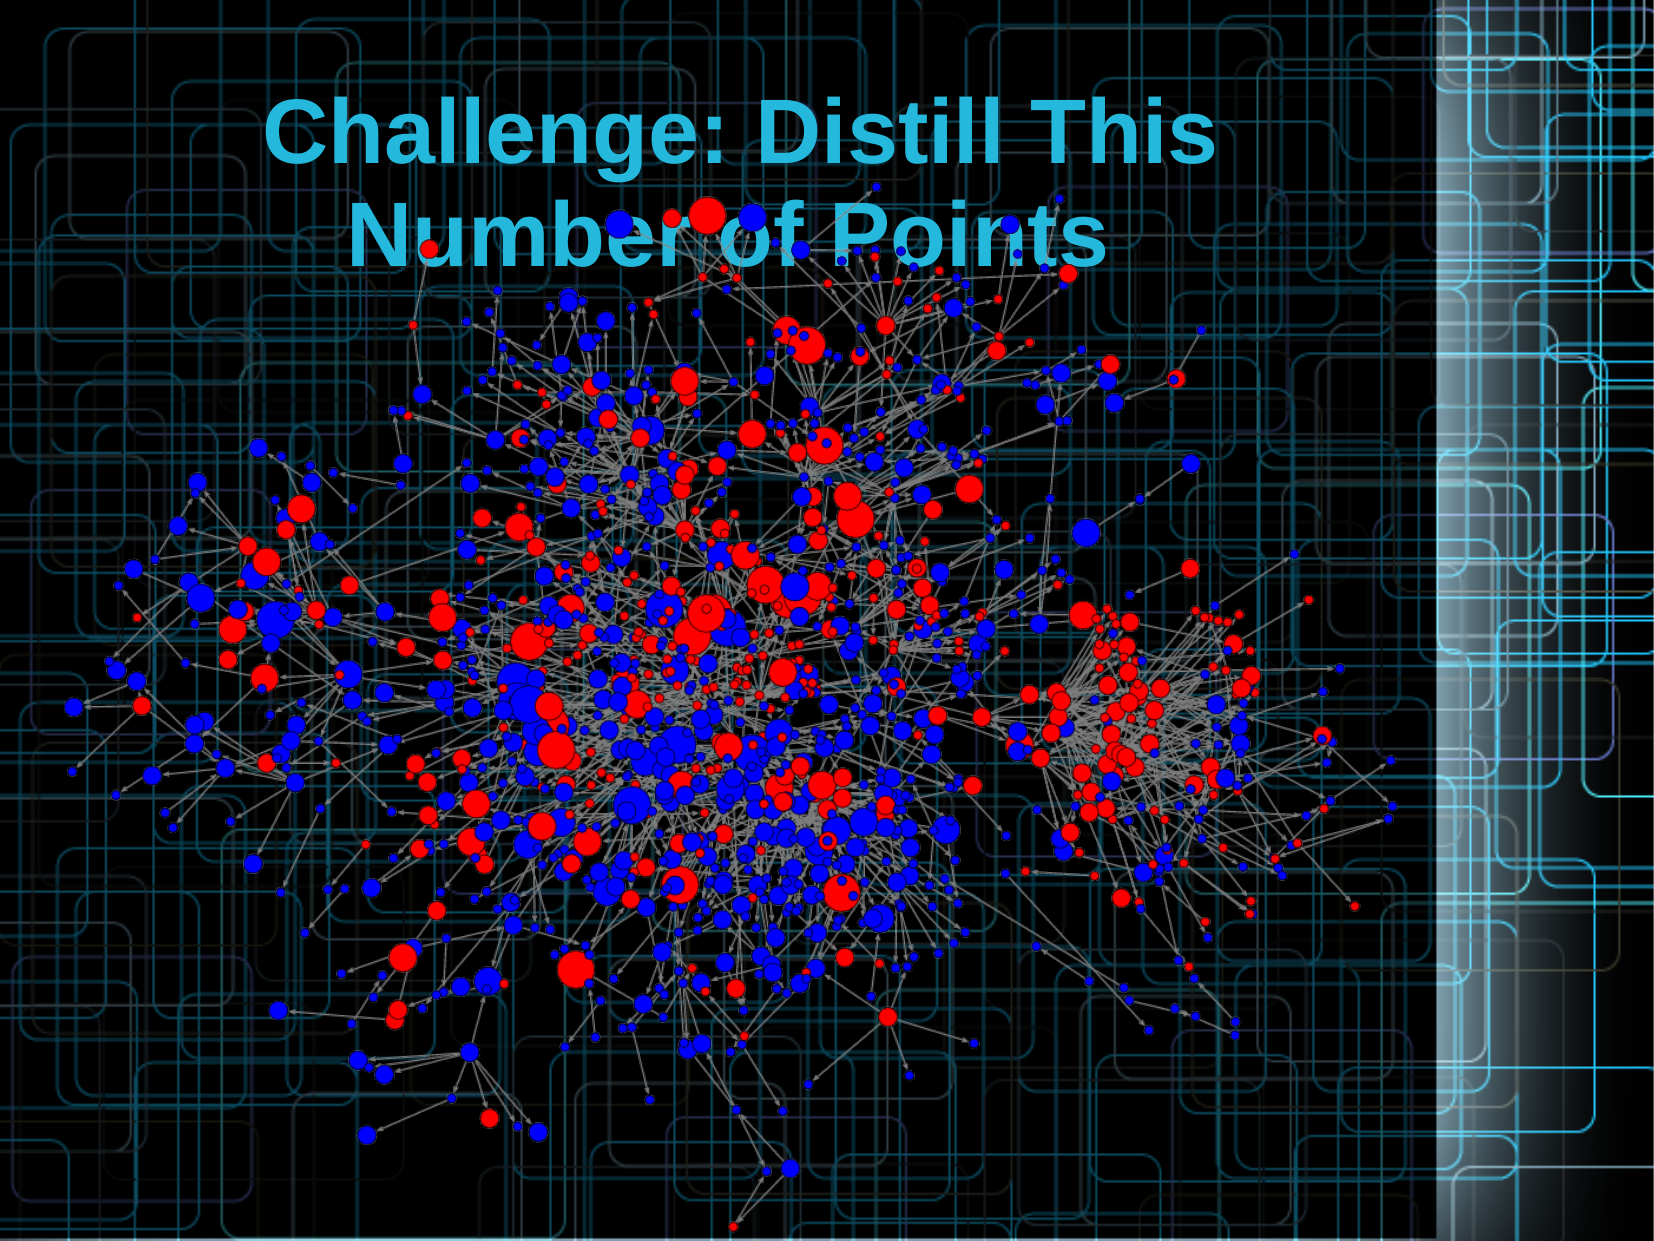

# Challenge: Distill This Number of Points